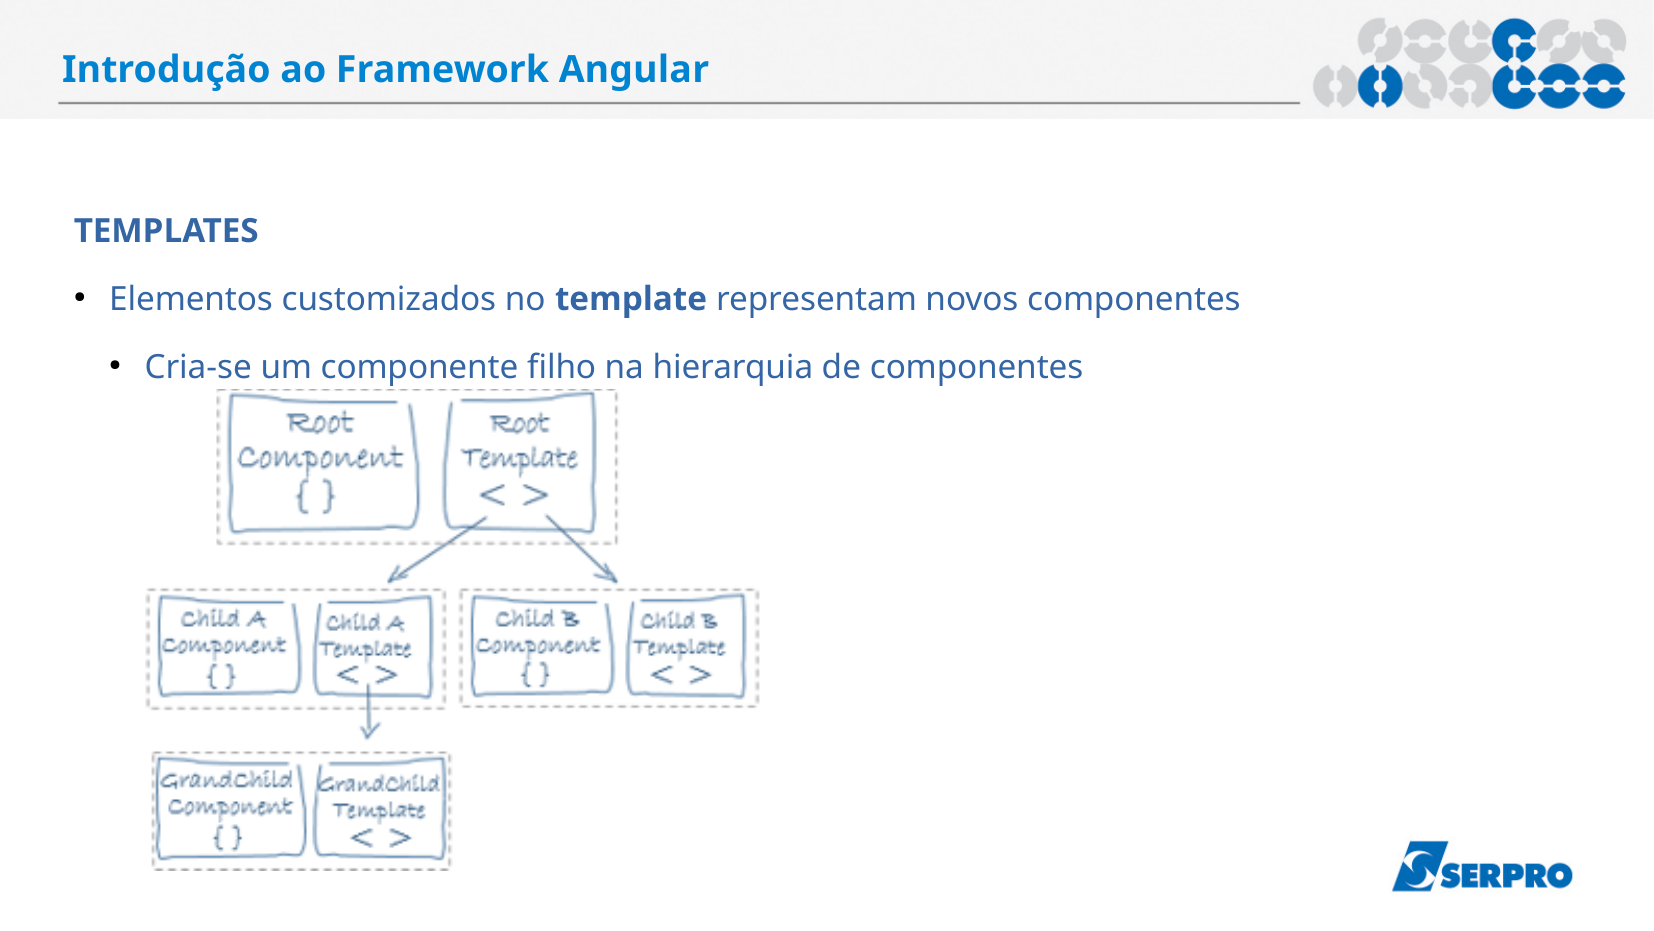

Introdução ao Framework Angular
TEMPLATES
Elementos customizados no template representam novos componentes
Cria-se um componente filho na hierarquia de componentes